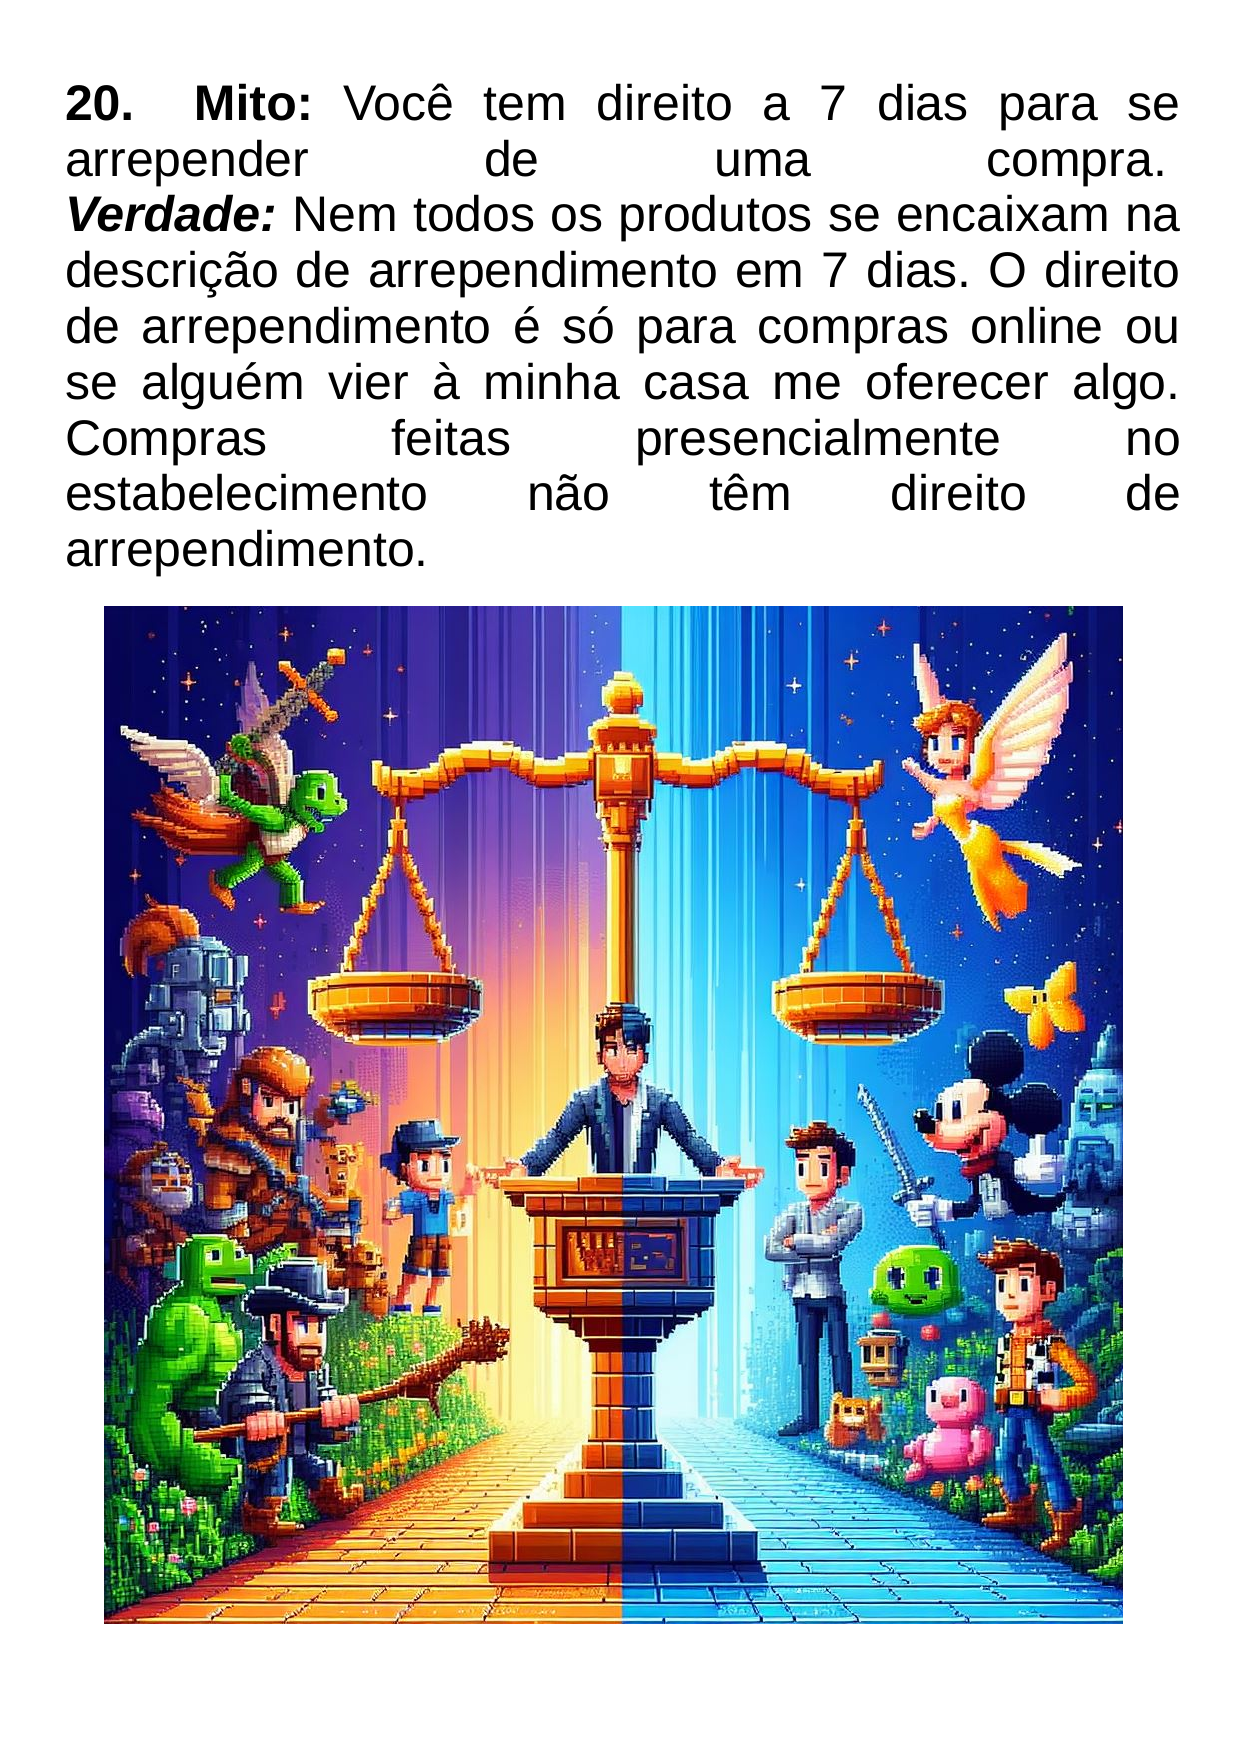

# 20. Mito: Você tem direito a 7 dias para se arrepender de uma compra.  Verdade: Nem todos os produtos se encaixam na descrição de arrependimento em 7 dias. O direito de arrependimento é só para compras online ou se alguém vier à minha casa me oferecer algo. Compras feitas presencialmente no estabelecimento não têm direito de arrependimento.